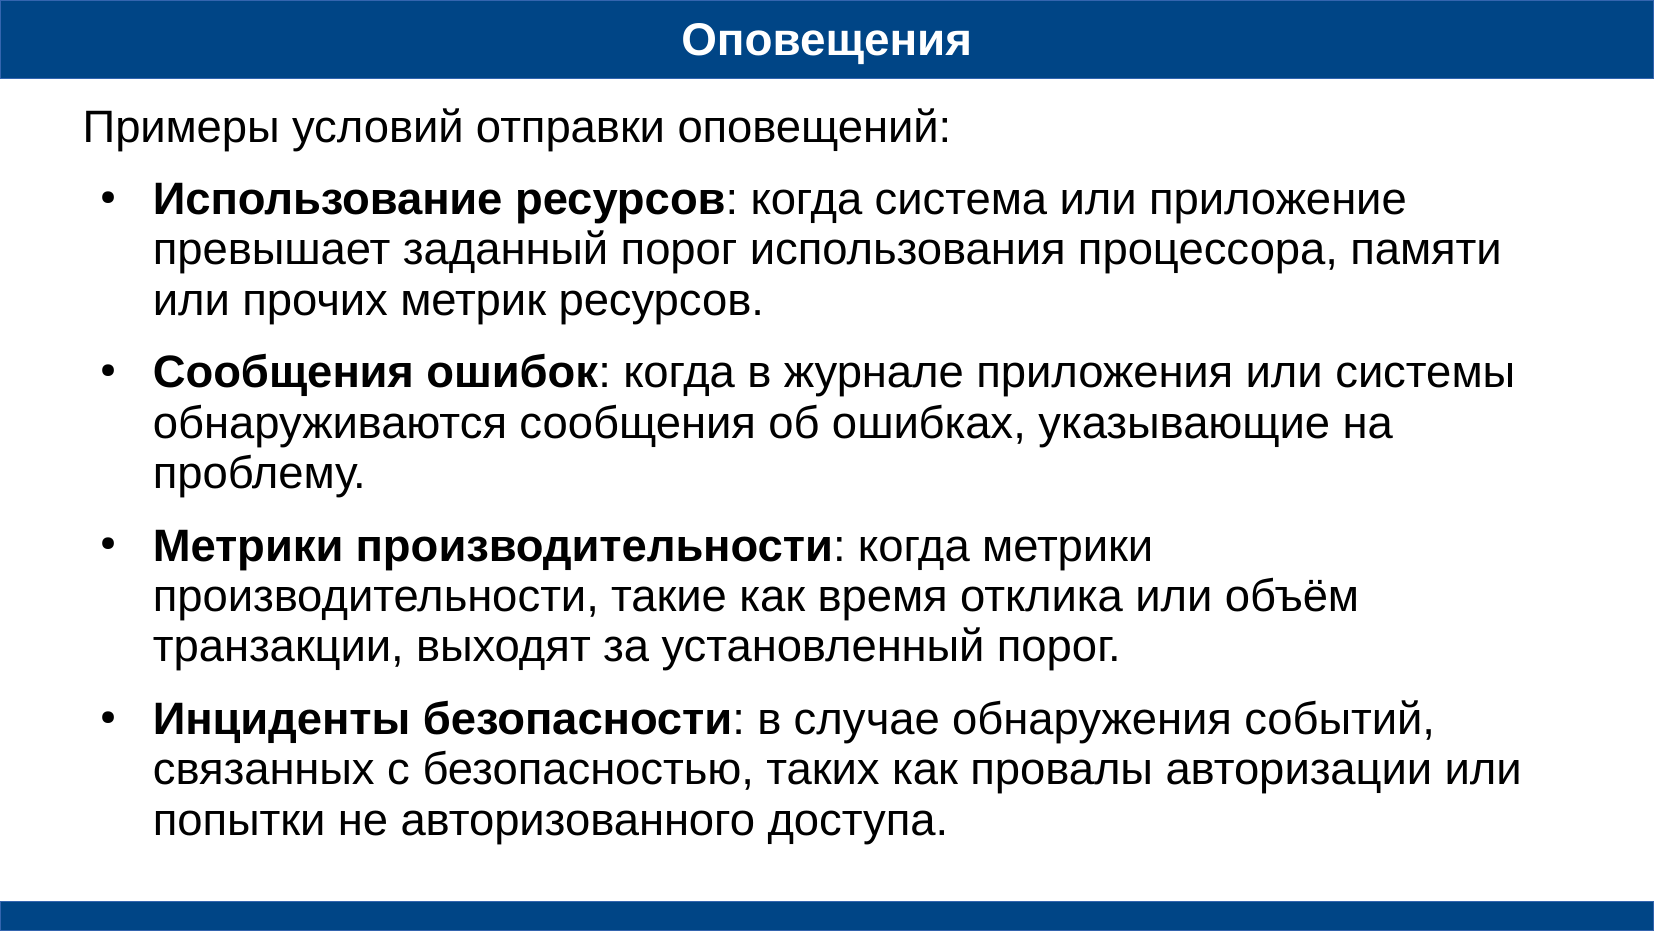

# Оповещения
Примеры условий отправки оповещений:
Использование ресурсов: когда система или приложение превышает заданный порог использования процессора, памяти или прочих метрик ресурсов.
Сообщения ошибок: когда в журнале приложения или системы обнаруживаются сообщения об ошибках, указывающие на проблему.
Метрики производительности: когда метрики производительности, такие как время отклика или объём транзакции, выходят за установленный порог.
Инциденты безопасности: в случае обнаружения событий, связанных с безопасностью, таких как провалы авторизации или попытки не авторизованного доступа.